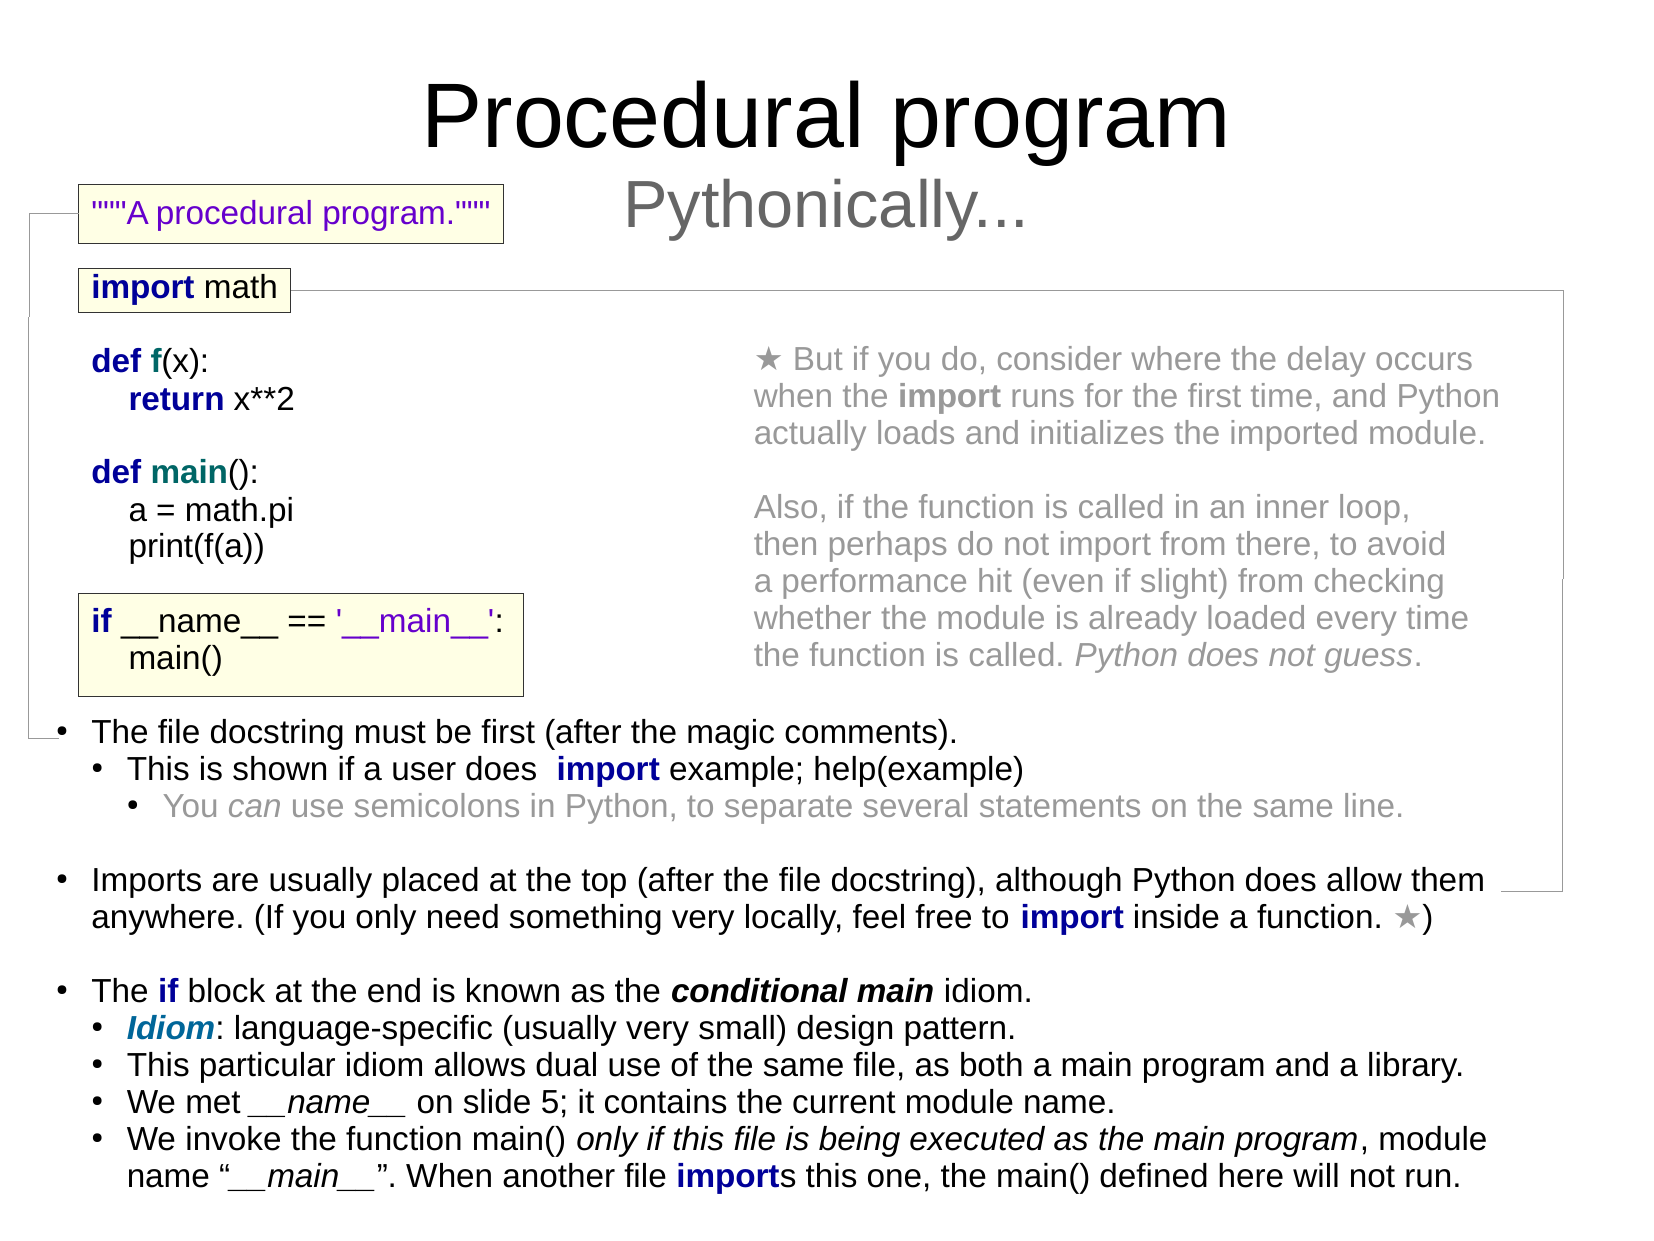

# Procedural program Pythonically...
"""A procedural program."""
import math
def f(x):
 return x**2
def main():
 a = math.pi
 print(f(a))
if __name__ == '__main__':
 main()
The file docstring must be first (after the magic comments).
This is shown if a user does import example; help(example)
You can use semicolons in Python, to separate several statements on the same line.
Imports are usually placed at the top (after the file docstring), although Python does allow them anywhere. (If you only need something very locally, feel free to import inside a function. ★)
The if block at the end is known as the conditional main idiom.
Idiom: language-specific (usually very small) design pattern.
This particular idiom allows dual use of the same file, as both a main program and a library.
We met __name__ on slide 5; it contains the current module name.
We invoke the function main() only if this file is being executed as the main program, module name “__main__”. When another file imports this one, the main() defined here will not run.
★ But if you do, consider where the delay occurs
when the import runs for the first time, and Python
actually loads and initializes the imported module.
Also, if the function is called in an inner loop,
then perhaps do not import from there, to avoid
a performance hit (even if slight) from checking
whether the module is already loaded every time
the function is called. Python does not guess.